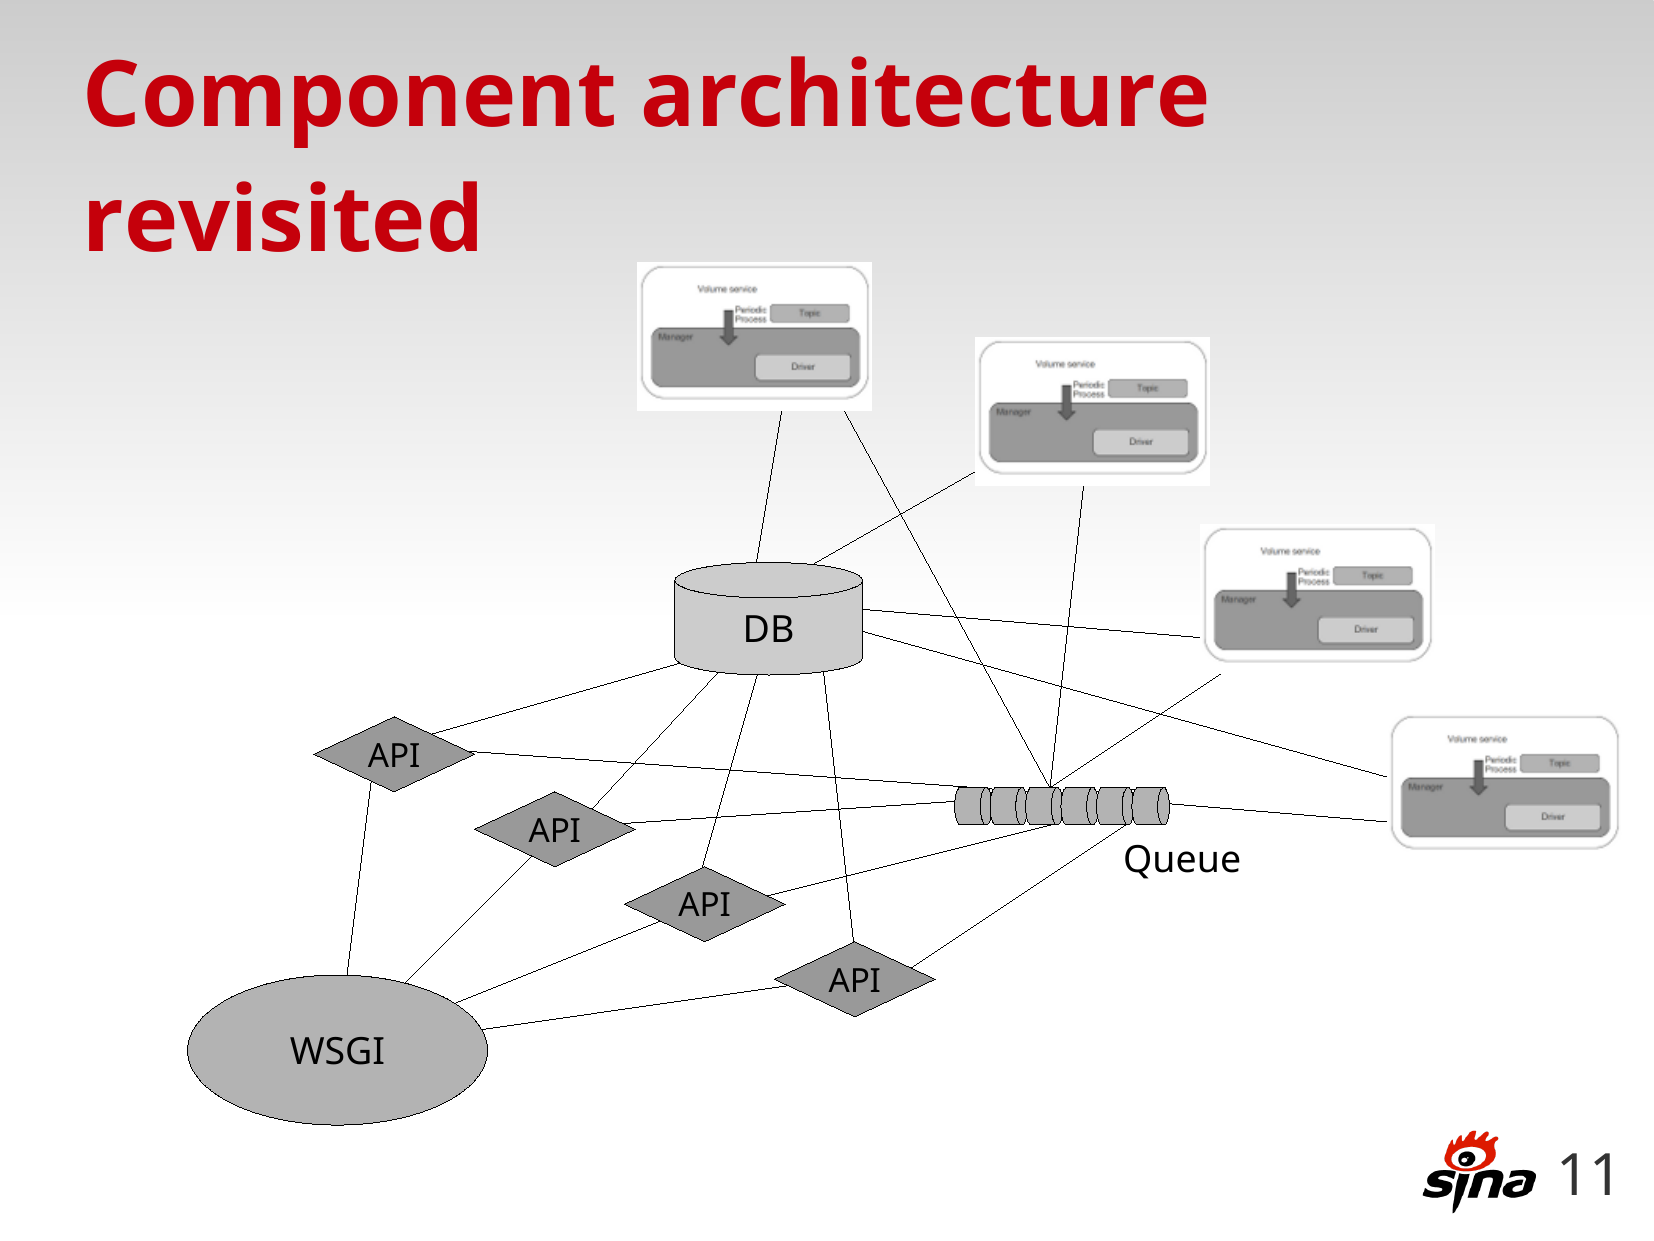

# Component architecture revisited
DB
API
API
Queue
API
API
WSGI
11